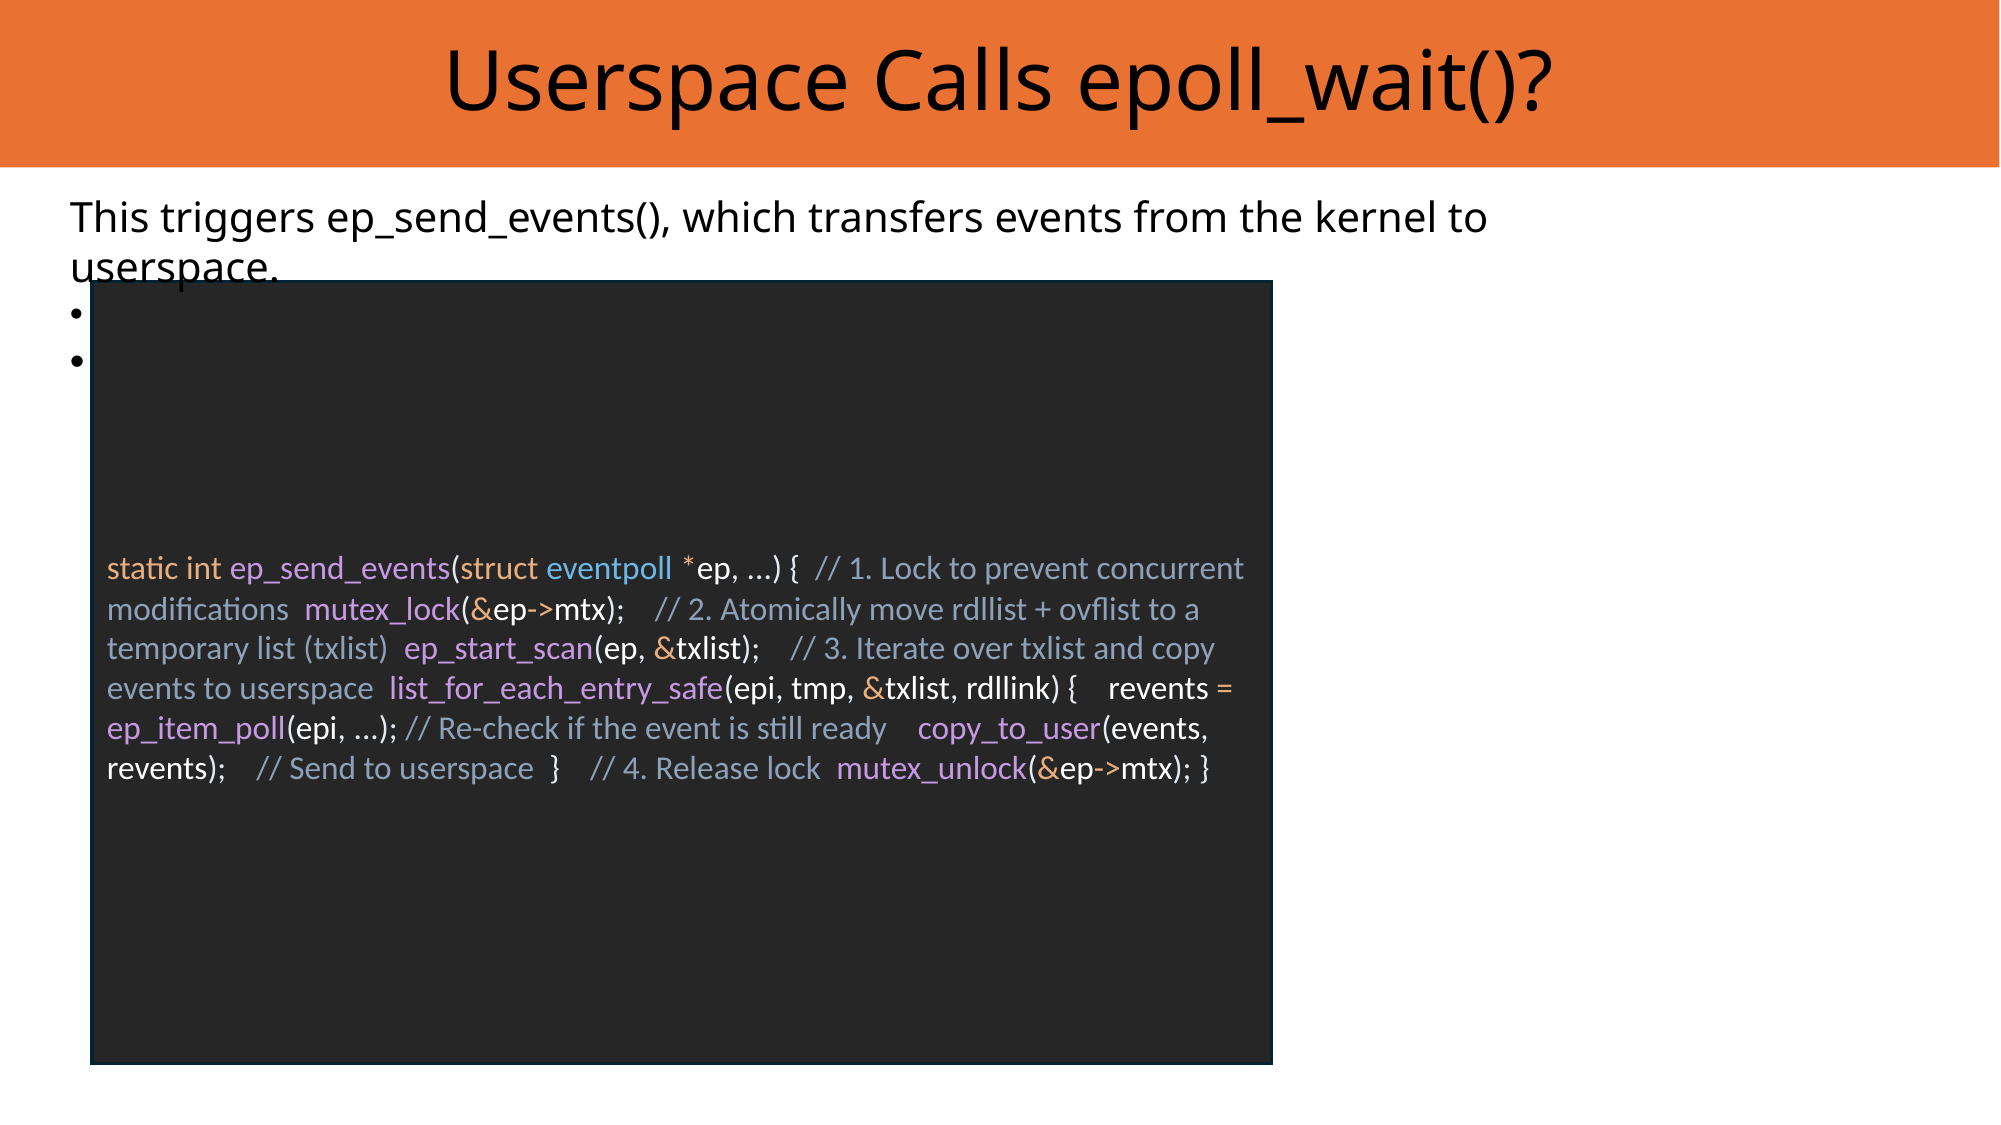

# Userspace Calls epoll_wait()?
This triggers ep_send_events(), which transfers events from the kernel to userspace.
static int ep_send_events(struct eventpoll *ep, ...) { // 1. Lock to prevent concurrent modifications mutex_lock(&ep->mtx); // 2. Atomically move rdllist + ovflist to a temporary list (txlist) ep_start_scan(ep, &txlist); // 3. Iterate over txlist and copy events to userspace list_for_each_entry_safe(epi, tmp, &txlist, rdllink) { revents = ep_item_poll(epi, ...); // Re-check if the event is still ready copy_to_user(events, revents); // Send to userspace } // 4. Release lock mutex_unlock(&ep->mtx); }